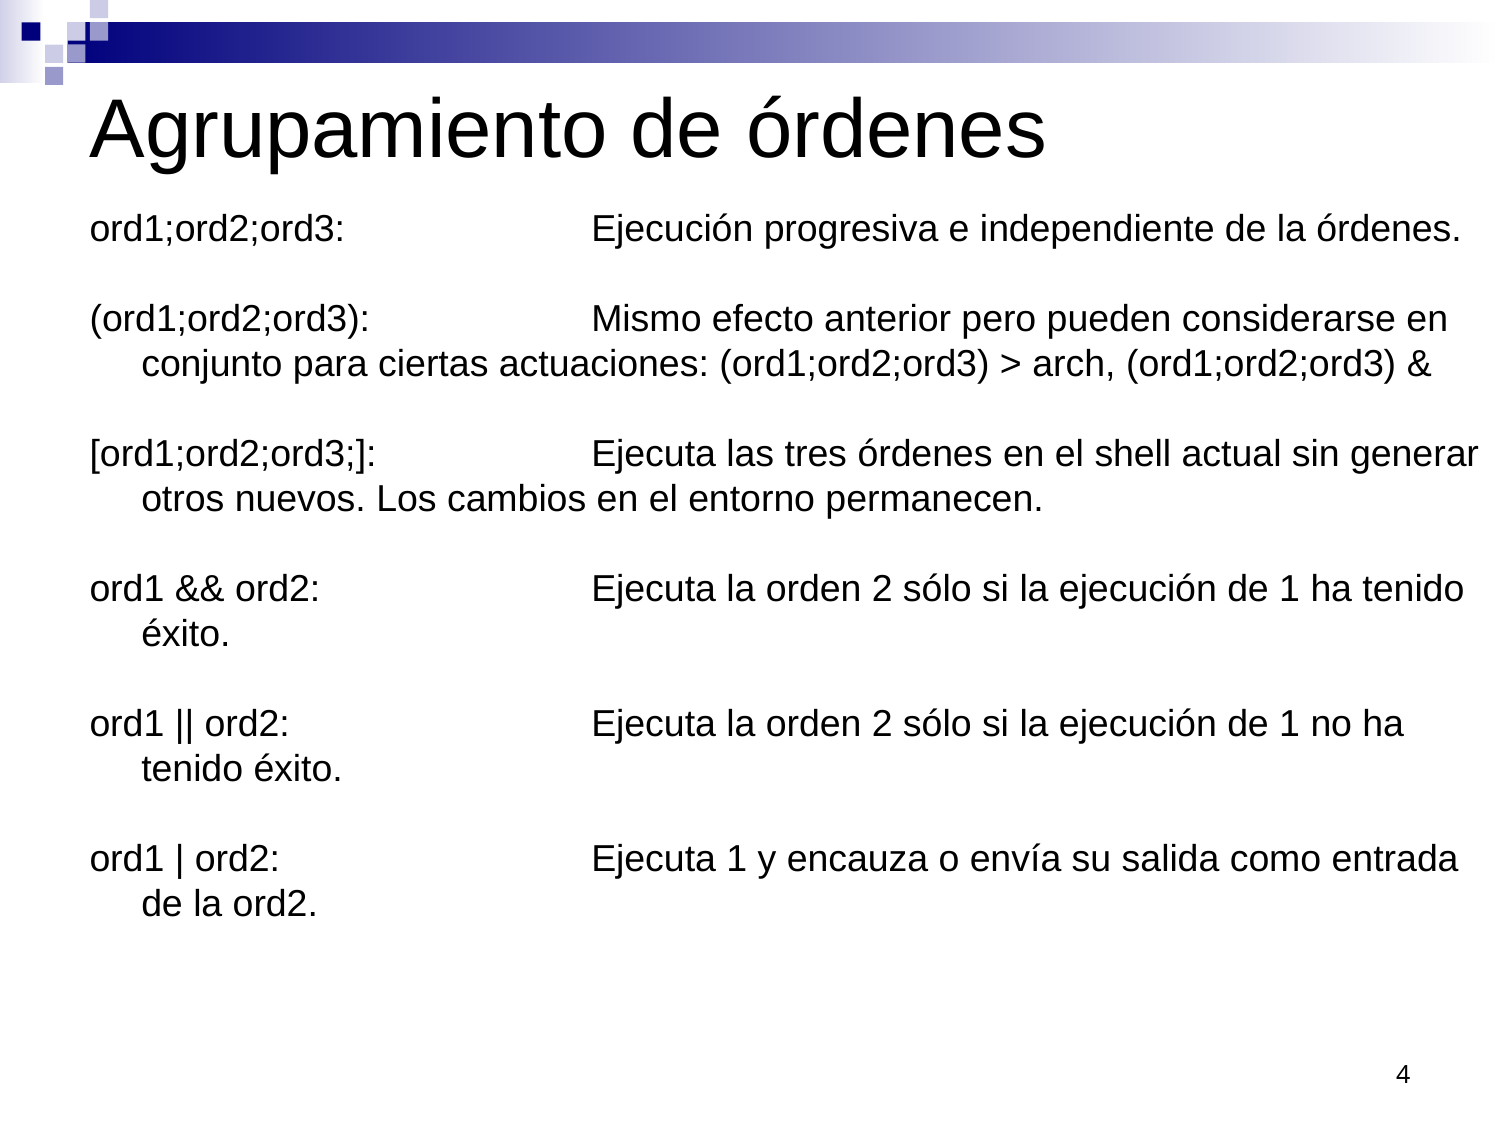

Agrupamiento de órdenes
ord1;ord2;ord3: 		Ejecución progresiva e independiente de la órdenes.
(ord1;ord2;ord3): 		Mismo efecto anterior pero pueden considerarse en conjunto para ciertas actuaciones: (ord1;ord2;ord3) > arch, (ord1;ord2;ord3) &
[ord1;ord2;ord3;]: 		Ejecuta las tres órdenes en el shell actual sin generar otros nuevos. Los cambios en el entorno permanecen.
ord1 && ord2: 		Ejecuta la orden 2 sólo si la ejecución de 1 ha tenido éxito.
ord1 || ord2: 		Ejecuta la orden 2 sólo si la ejecución de 1 no ha tenido éxito.
ord1 | ord2: 			Ejecuta 1 y encauza o envía su salida como entrada de la ord2.